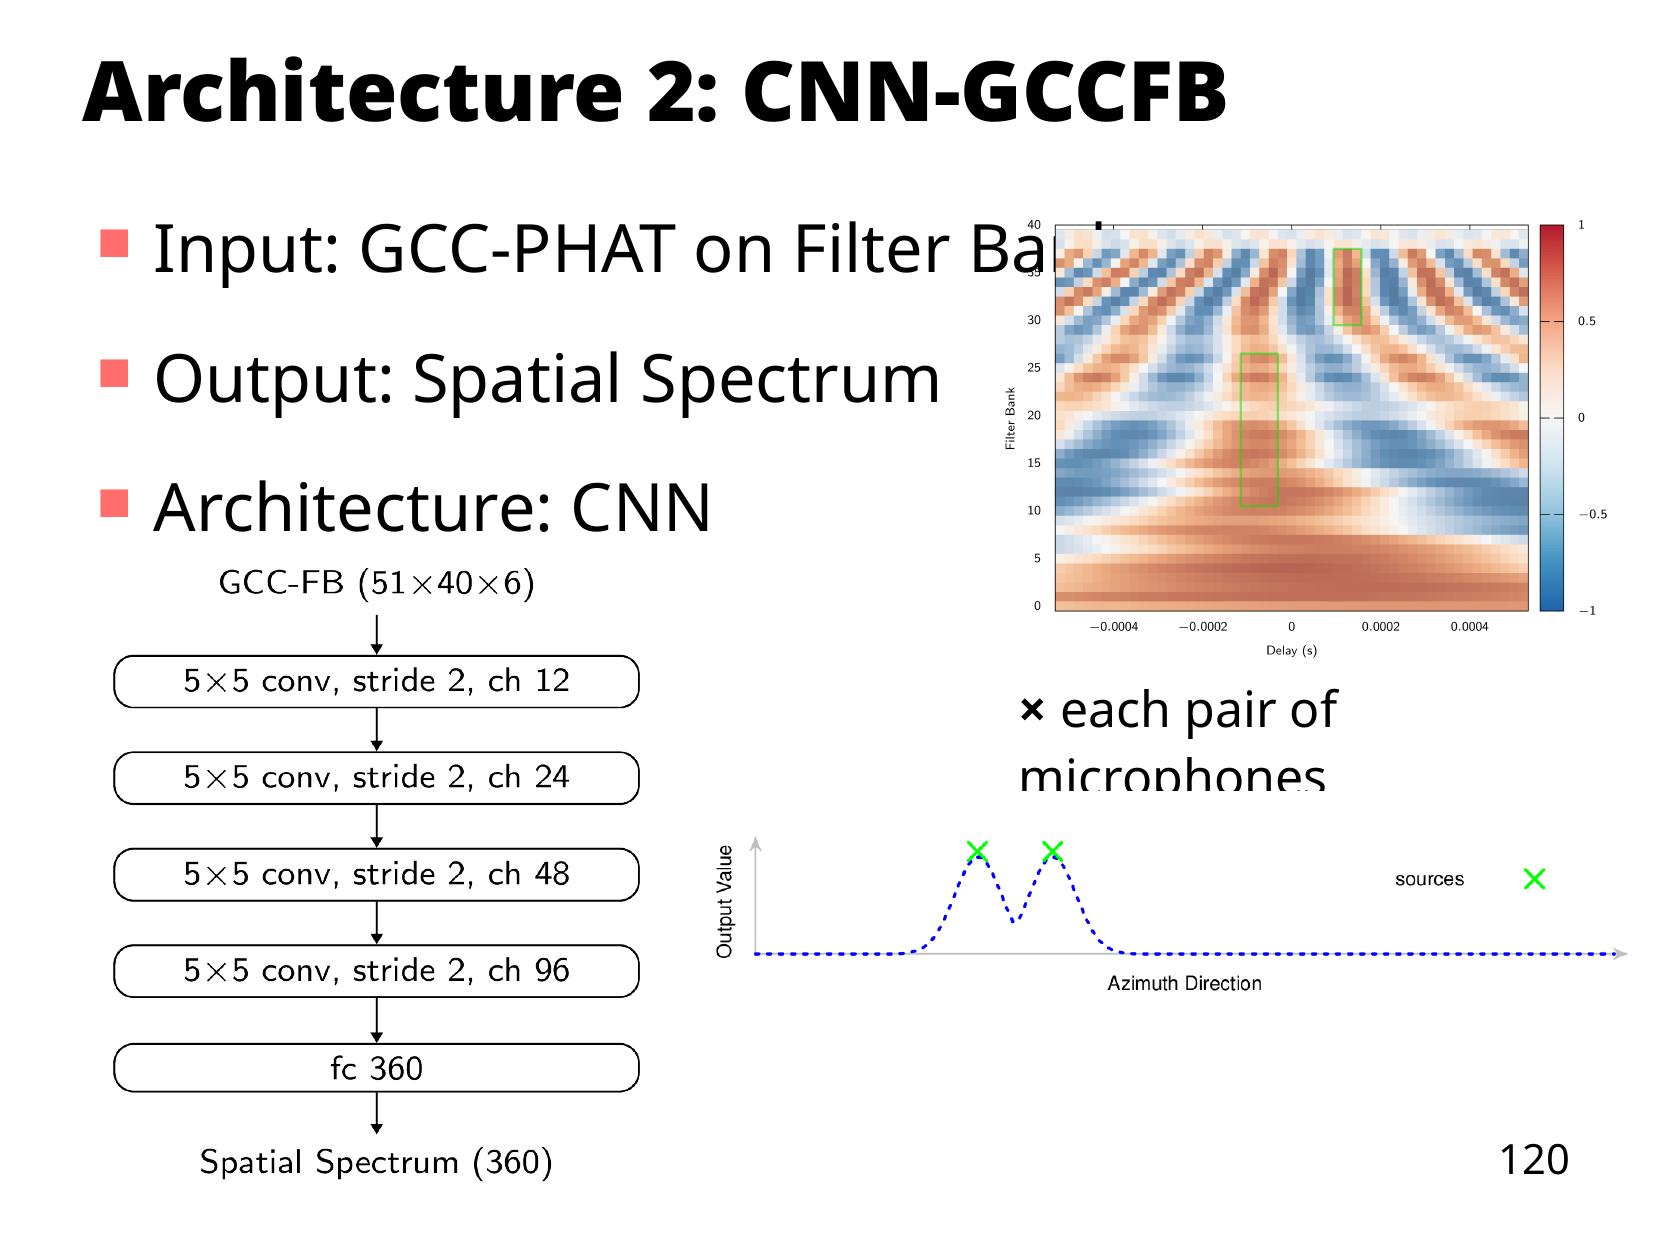

# Architecture 2: CNN-GCCFB
Input: GCC-PHAT on Filter Bank
Output: Spatial Spectrum
Architecture: CNN
× each pair of microphones
120